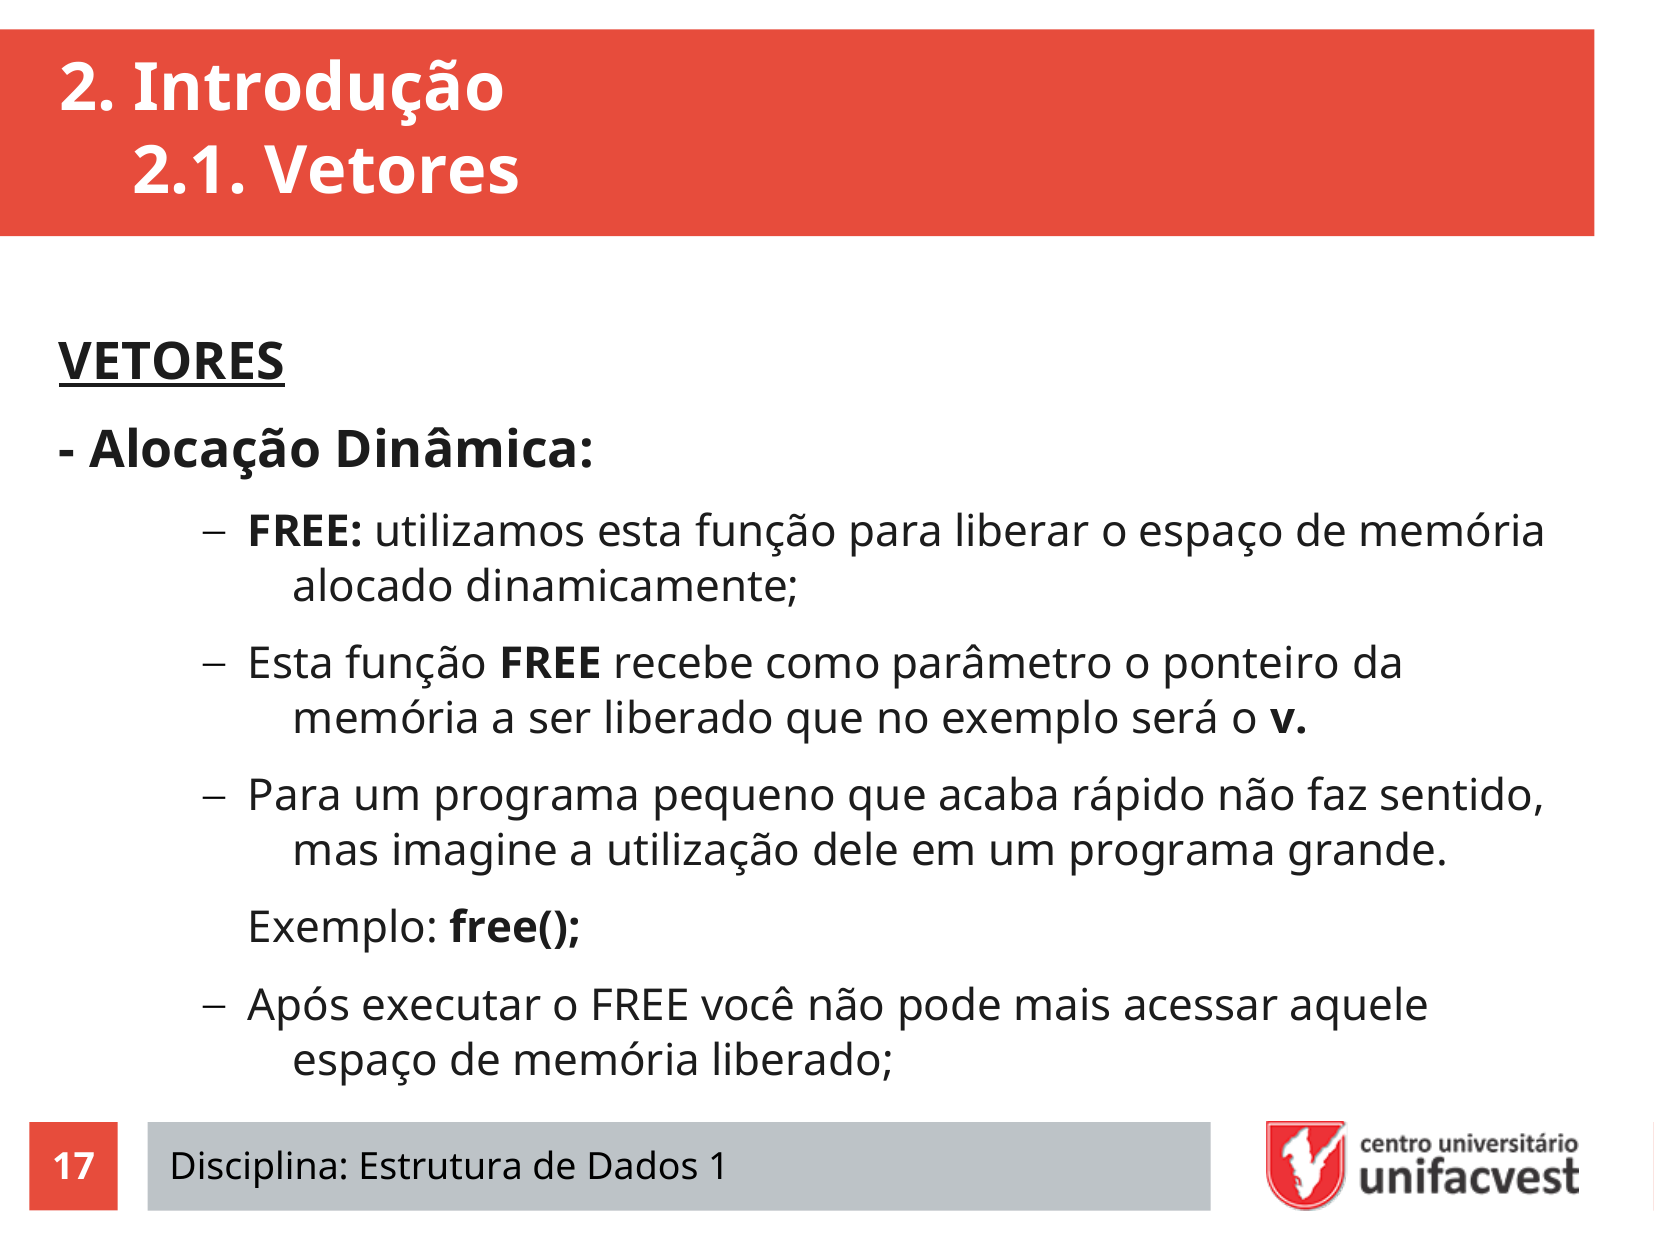

# 2. Introdução 2.1. Vetores
VETORES
- Alocação Dinâmica:
FREE: utilizamos esta função para liberar o espaço de memória alocado dinamicamente;
Esta função FREE recebe como parâmetro o ponteiro da memória a ser liberado que no exemplo será o v.
Para um programa pequeno que acaba rápido não faz sentido, mas imagine a utilização dele em um programa grande.
Exemplo: free();
Após executar o FREE você não pode mais acessar aquele espaço de memória liberado;
17
Disciplina: Estrutura de Dados 1